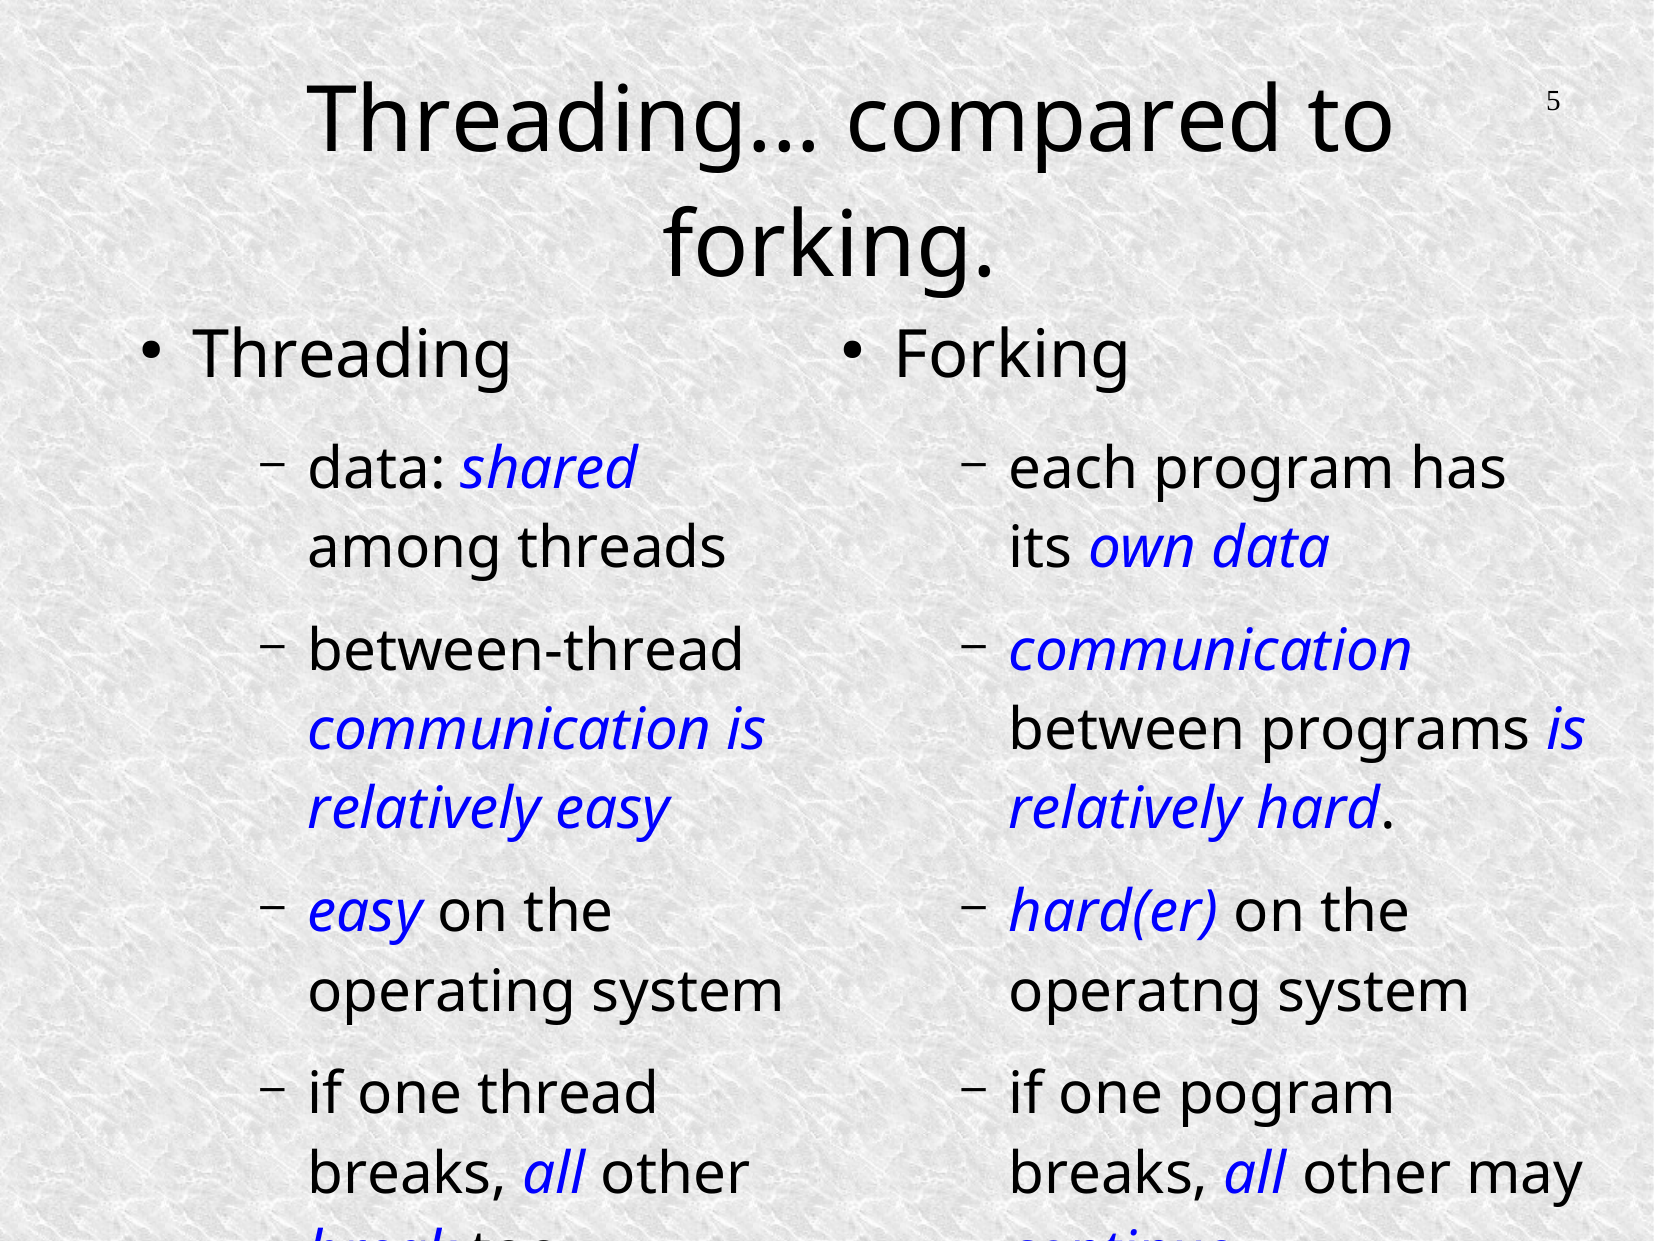

# Threading... compared to forking.
5
Threading
data: shared
among threads
between-thread
communication is
relatively easy
easy on the
operating system
if one thread
breaks, all other
break too
Forking
each program has
its own data
communication between programs is relatively hard.
hard(er) on the
operatng system
if one pogram
breaks, all other may continue